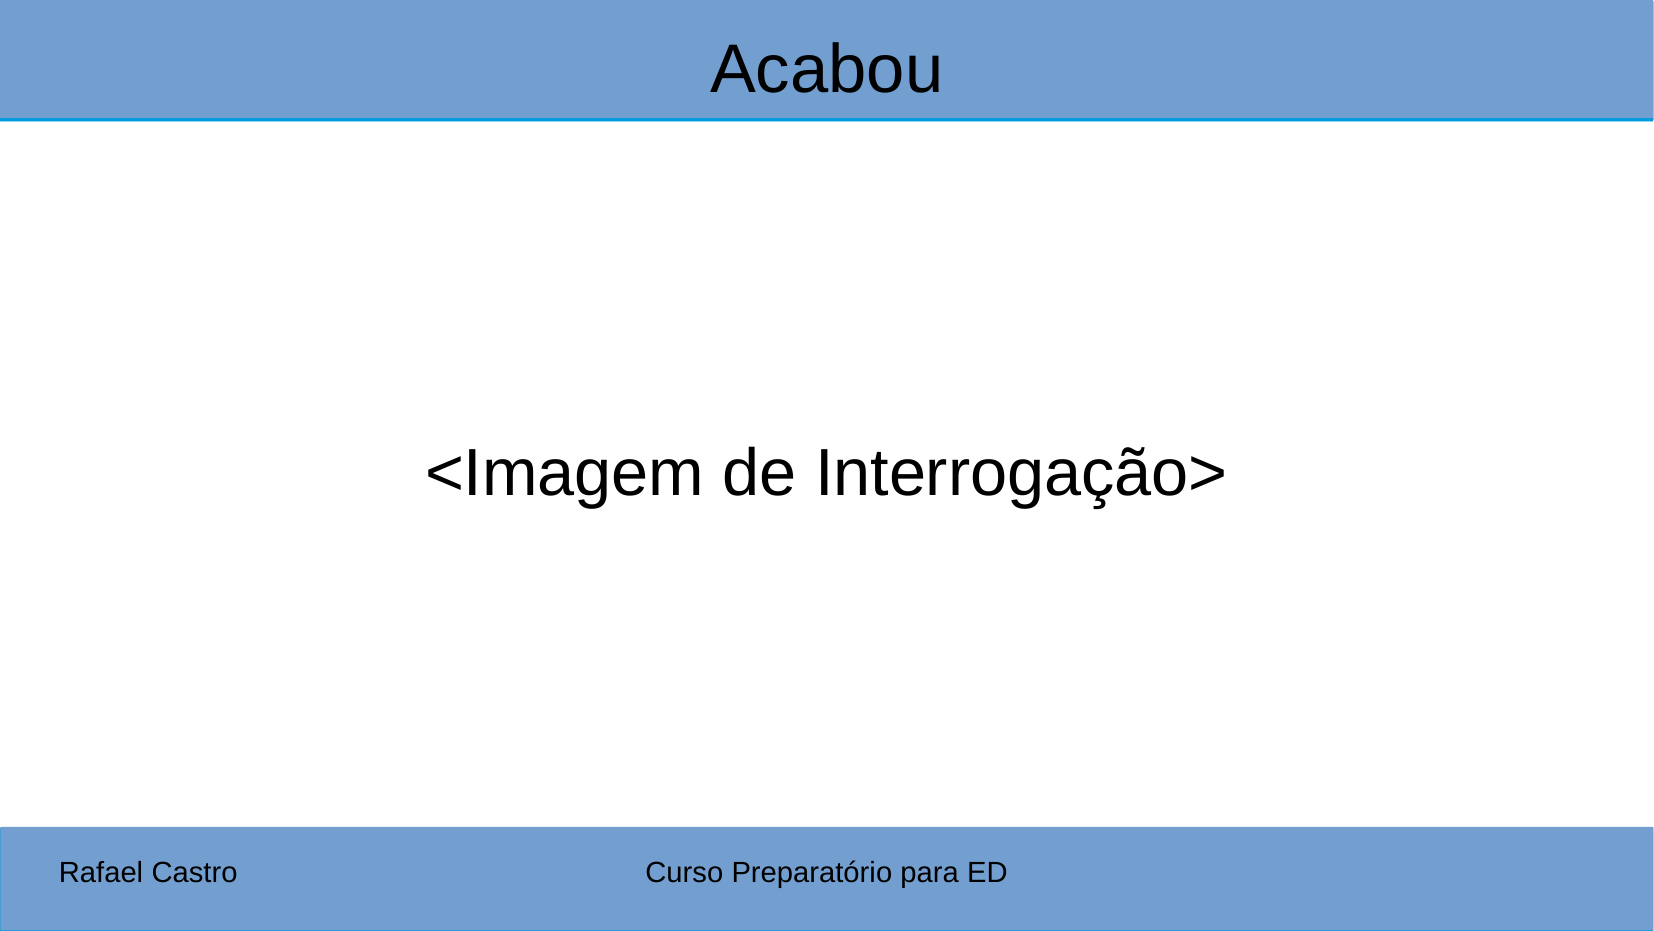

# Acabou
<Imagem de Interrogação>
Curso Preparatório para ED